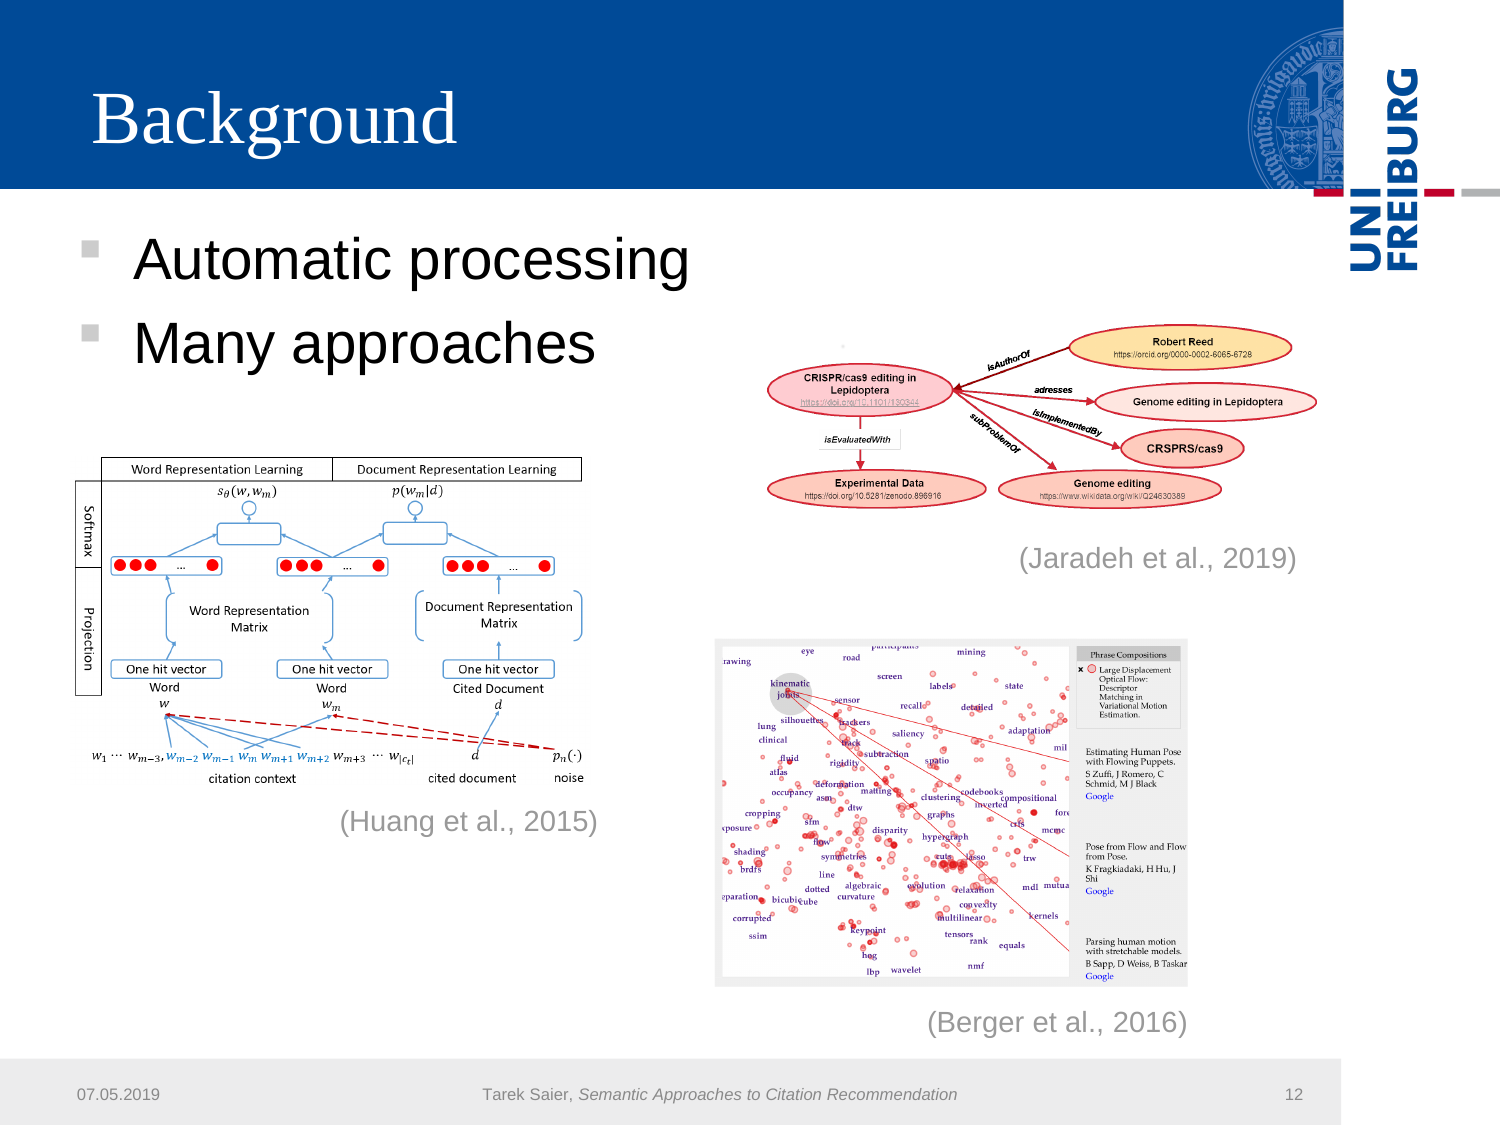

# Background
Automatic processing
Many approaches
(Jaradeh et al., 2019)
(Huang et al., 2015)
(Berger et al., 2016)
Präsentationstitel
12